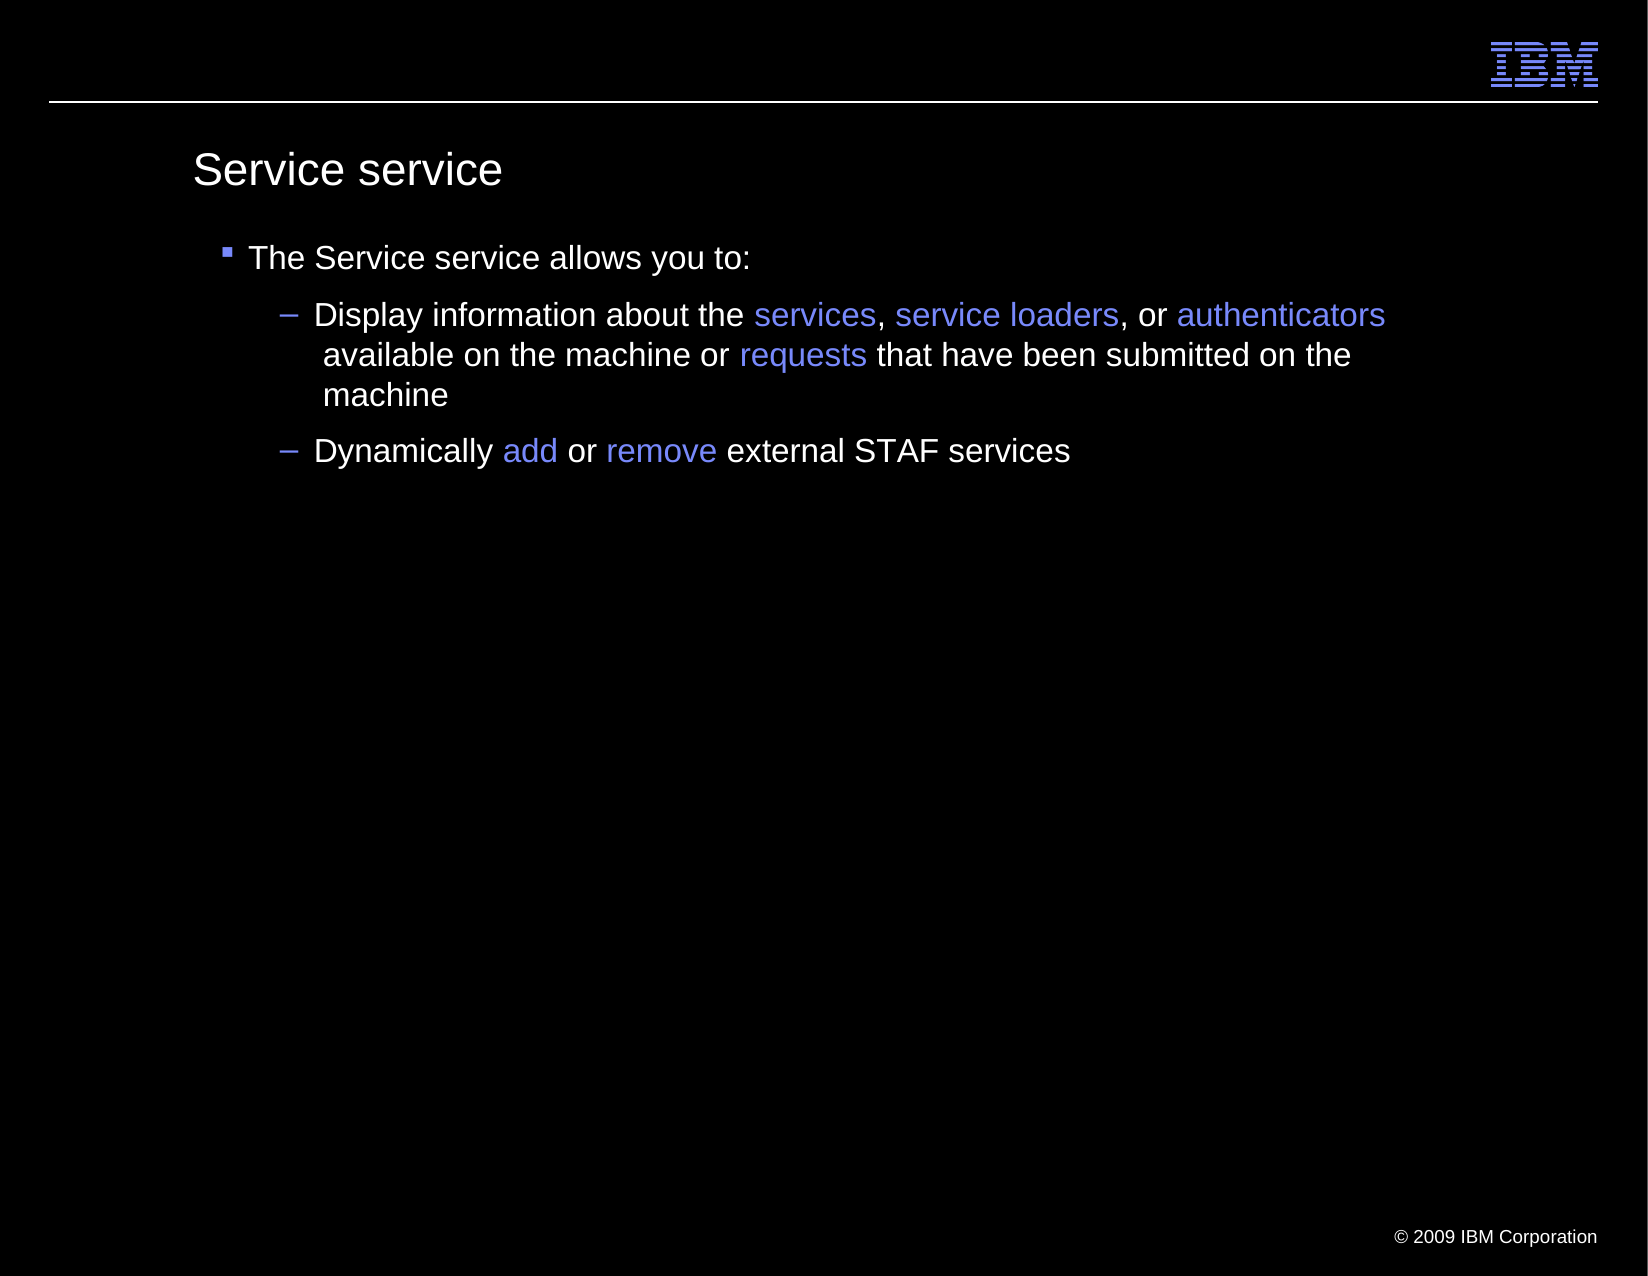

# Service service
The Service service allows you to:
Display information about the services, service loaders, or authenticators
 available on the machine or requests that have been submitted on the
 machine
Dynamically add or remove external STAF services